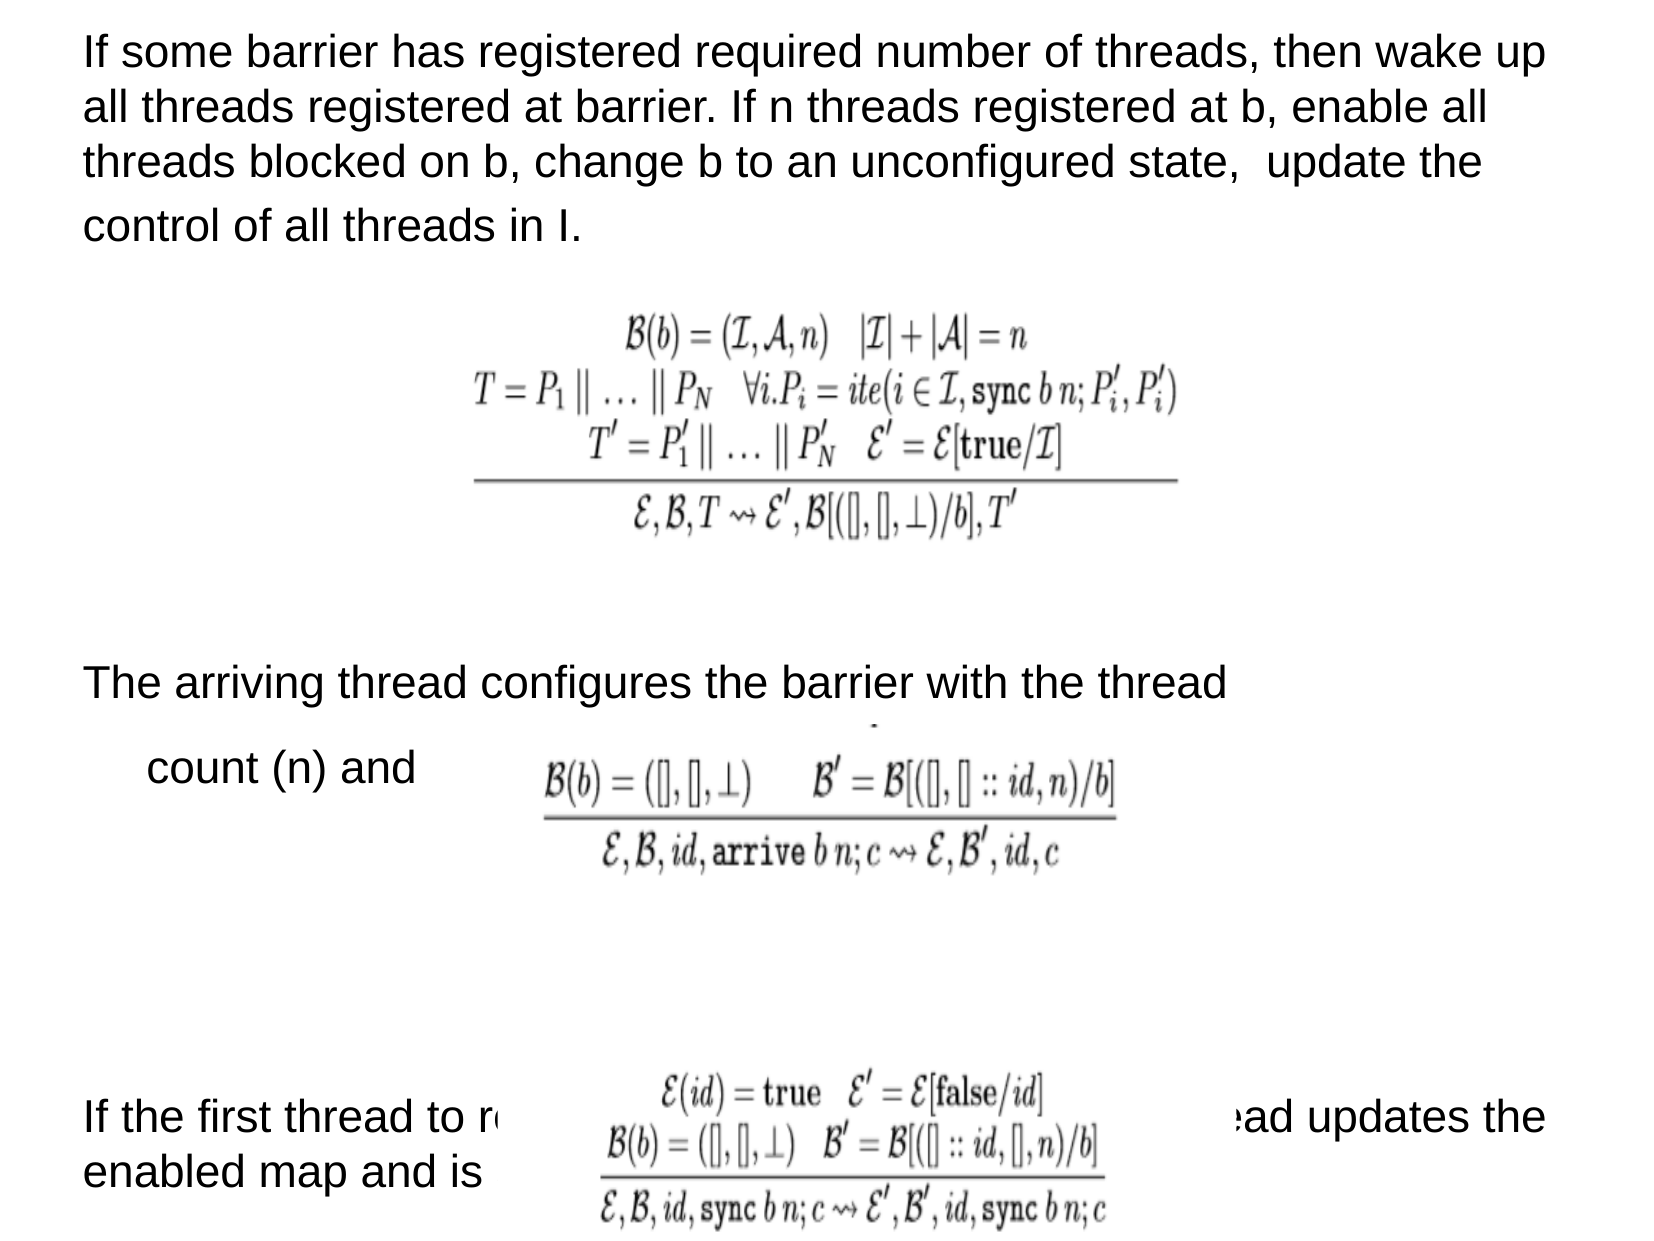

# If some barrier has registered required number of threads, then wake up all threads registered at barrier. If n threads registered at b, enable all threads blocked on b, change b to an unconfigured state, update the control of all threads in I.
The arriving thread conﬁgures the barrier with the thread
 count (n) and gets added to the list of arrives
If the first thread to register with a barrier is sync, the thread updates the enabled map and is added to list of blocked threads.